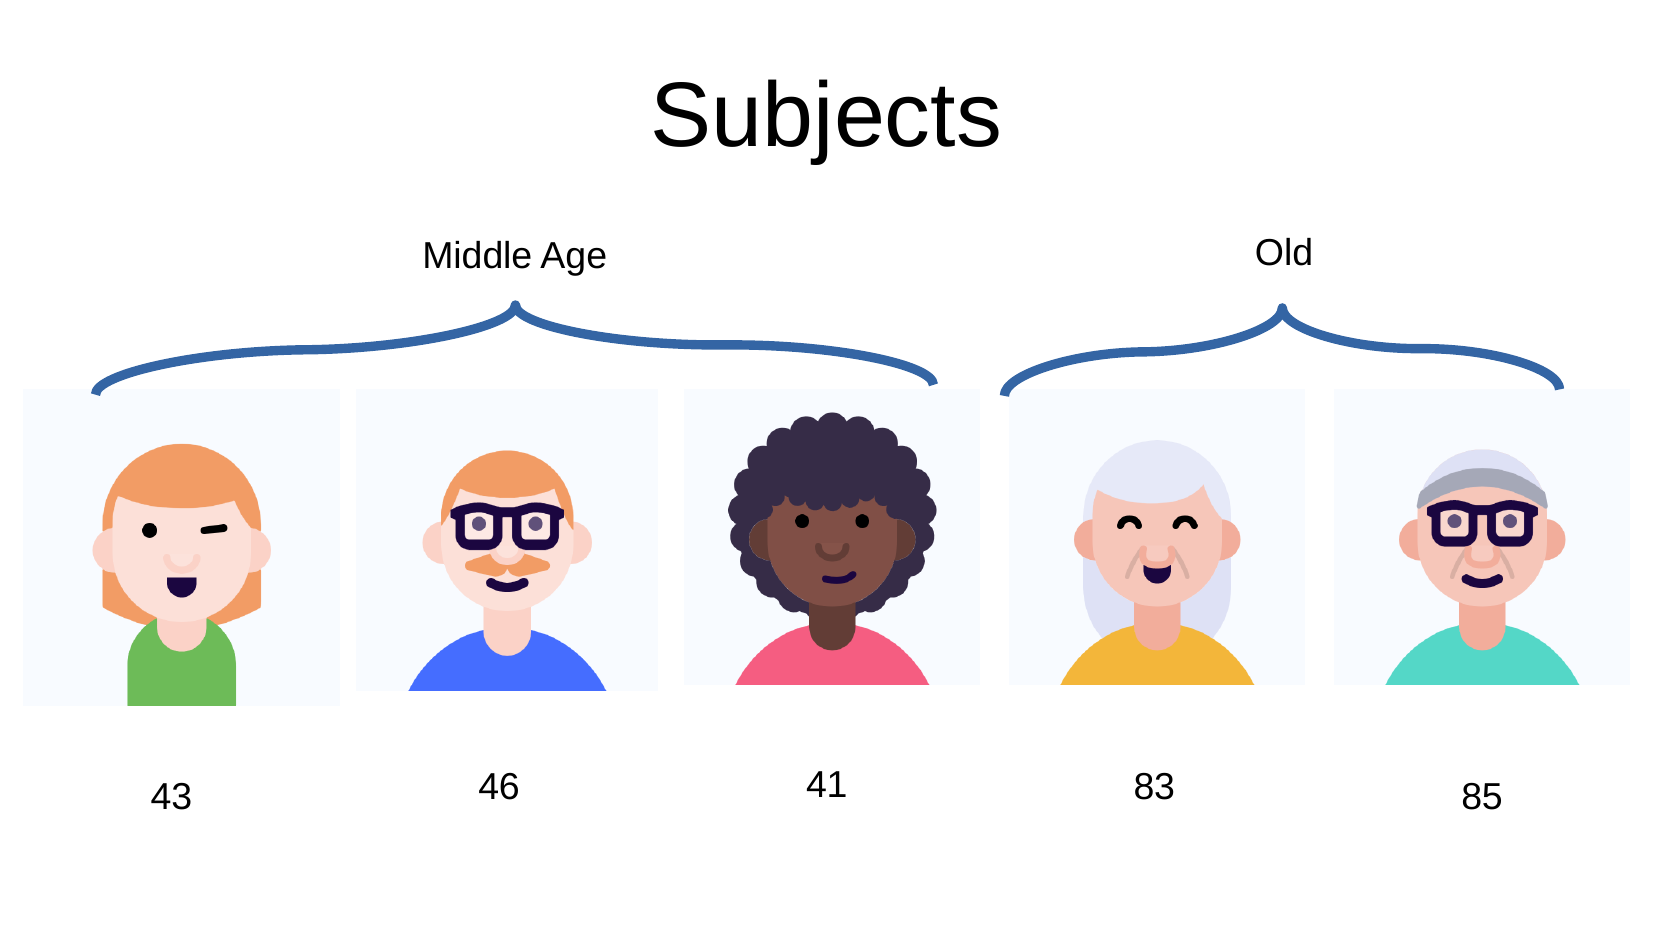

# Subjects
Old
Middle Age
41
46
83
43
85